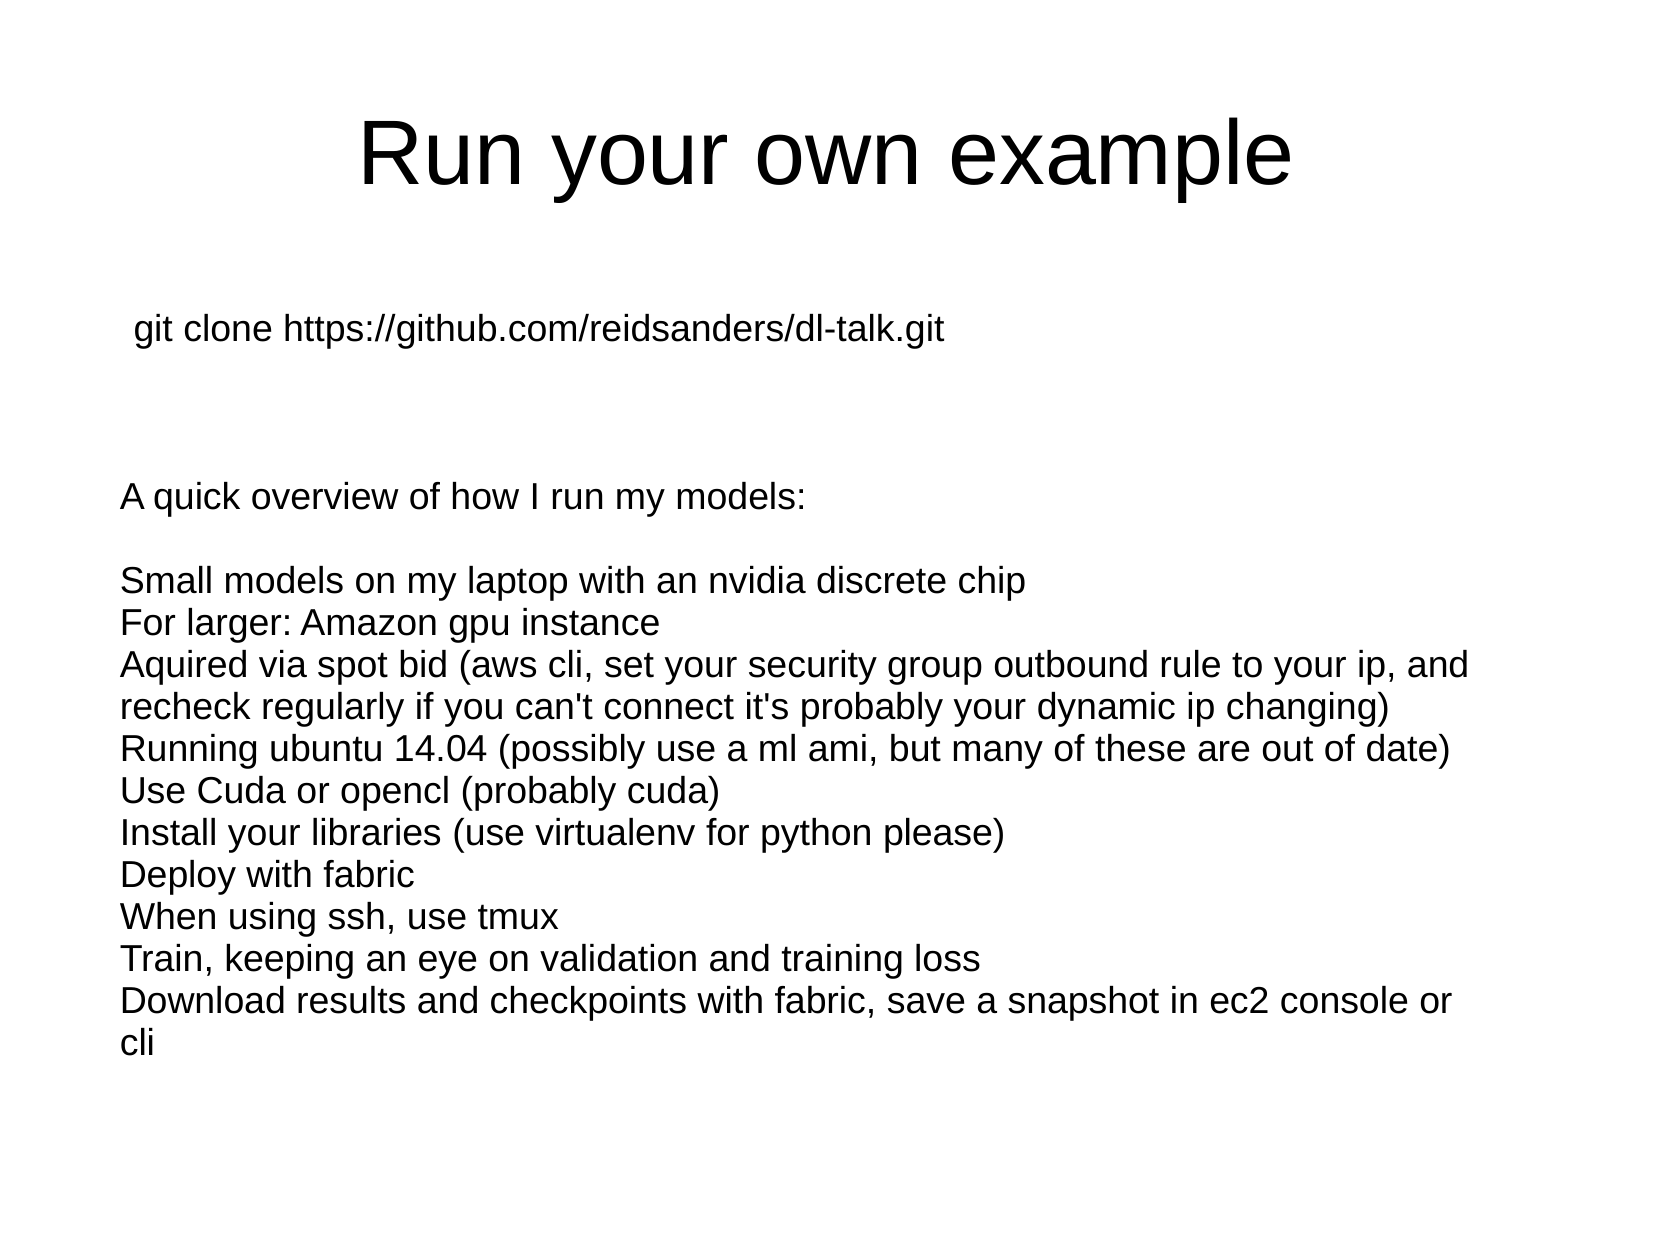

# Run your own example
git clone https://github.com/reidsanders/dl-talk.git
A quick overview of how I run my models:
Small models on my laptop with an nvidia discrete chip
For larger: Amazon gpu instance
Aquired via spot bid (aws cli, set your security group outbound rule to your ip, and recheck regularly if you can't connect it's probably your dynamic ip changing)
Running ubuntu 14.04 (possibly use a ml ami, but many of these are out of date)
Use Cuda or opencl (probably cuda)
Install your libraries (use virtualenv for python please)
Deploy with fabric
When using ssh, use tmux
Train, keeping an eye on validation and training loss
Download results and checkpoints with fabric, save a snapshot in ec2 console or cli